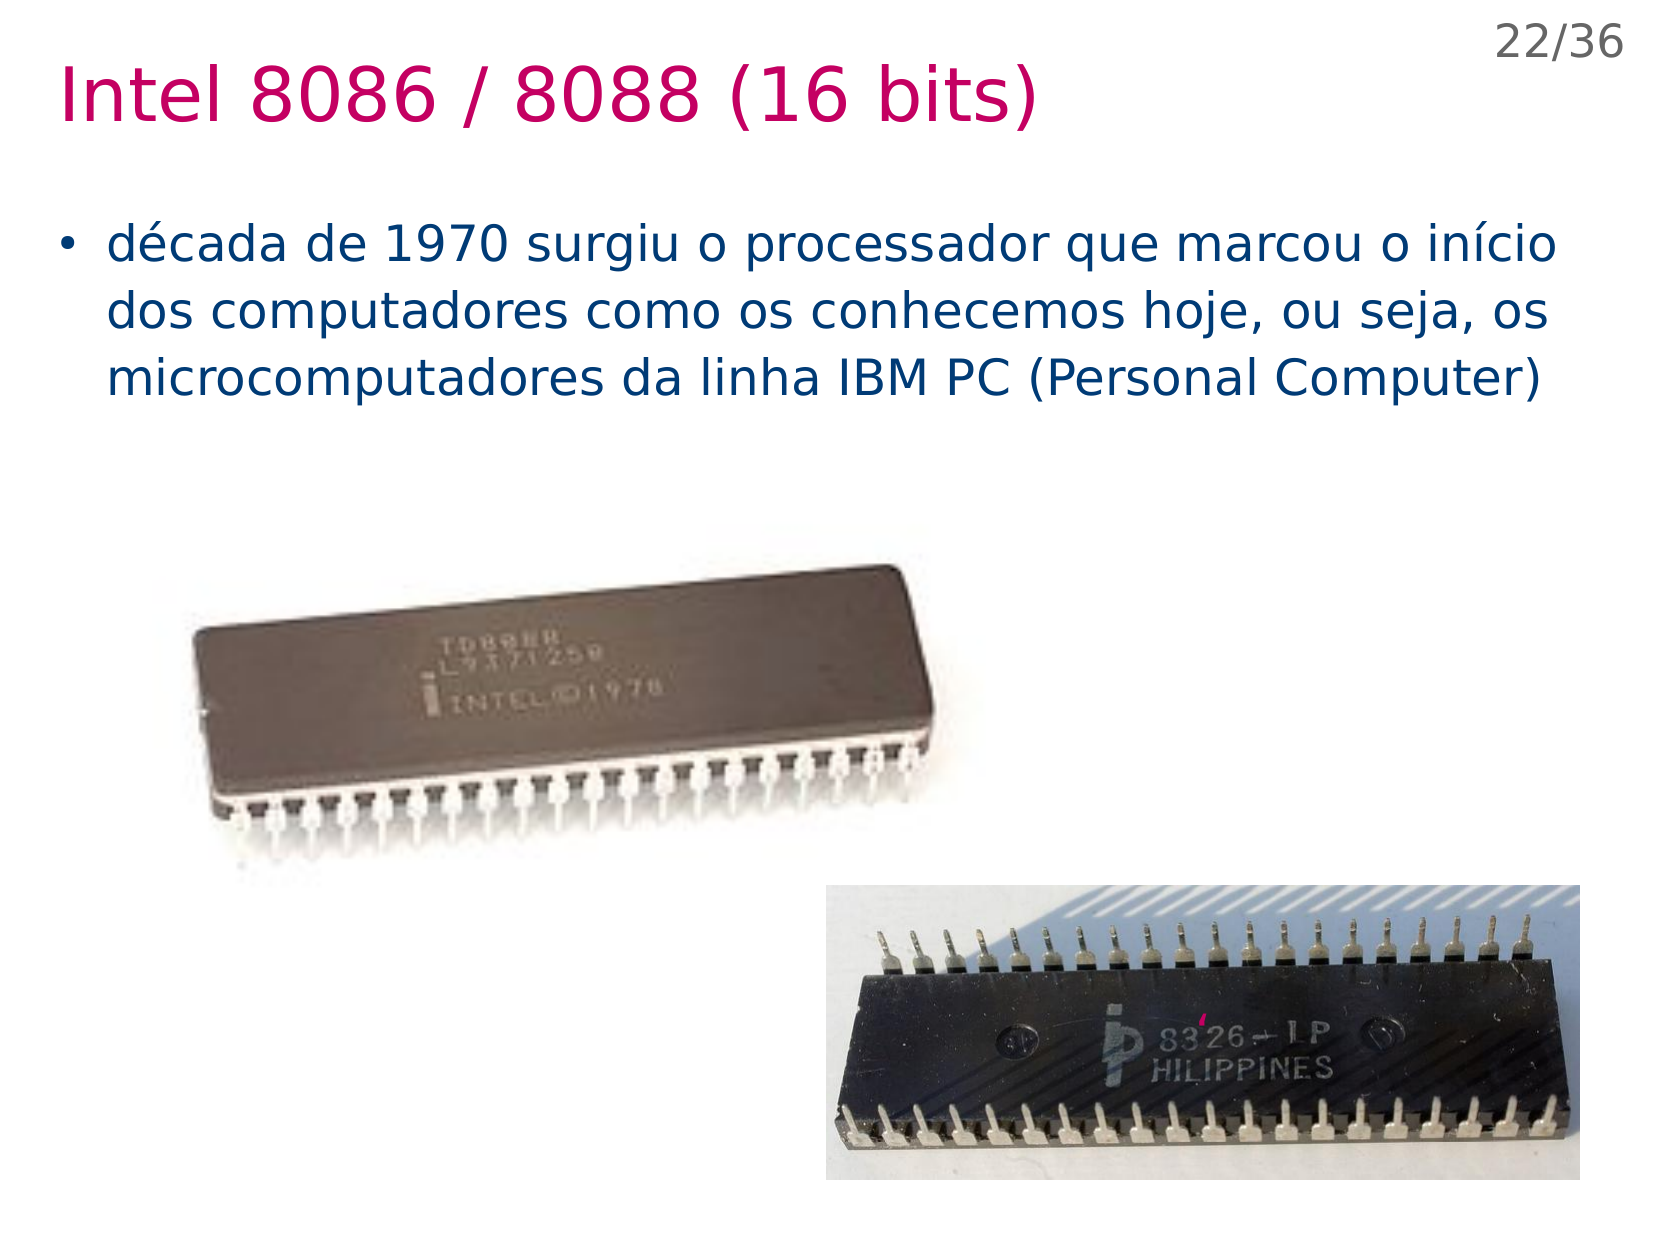

22
# Intel 8086 / 8088 (16 bits)
década de 1970 surgiu o processador que marcou o início dos computadores como os conhecemos hoje, ou seja, os microcomputadores da linha IBM PC (Personal Computer)
‘